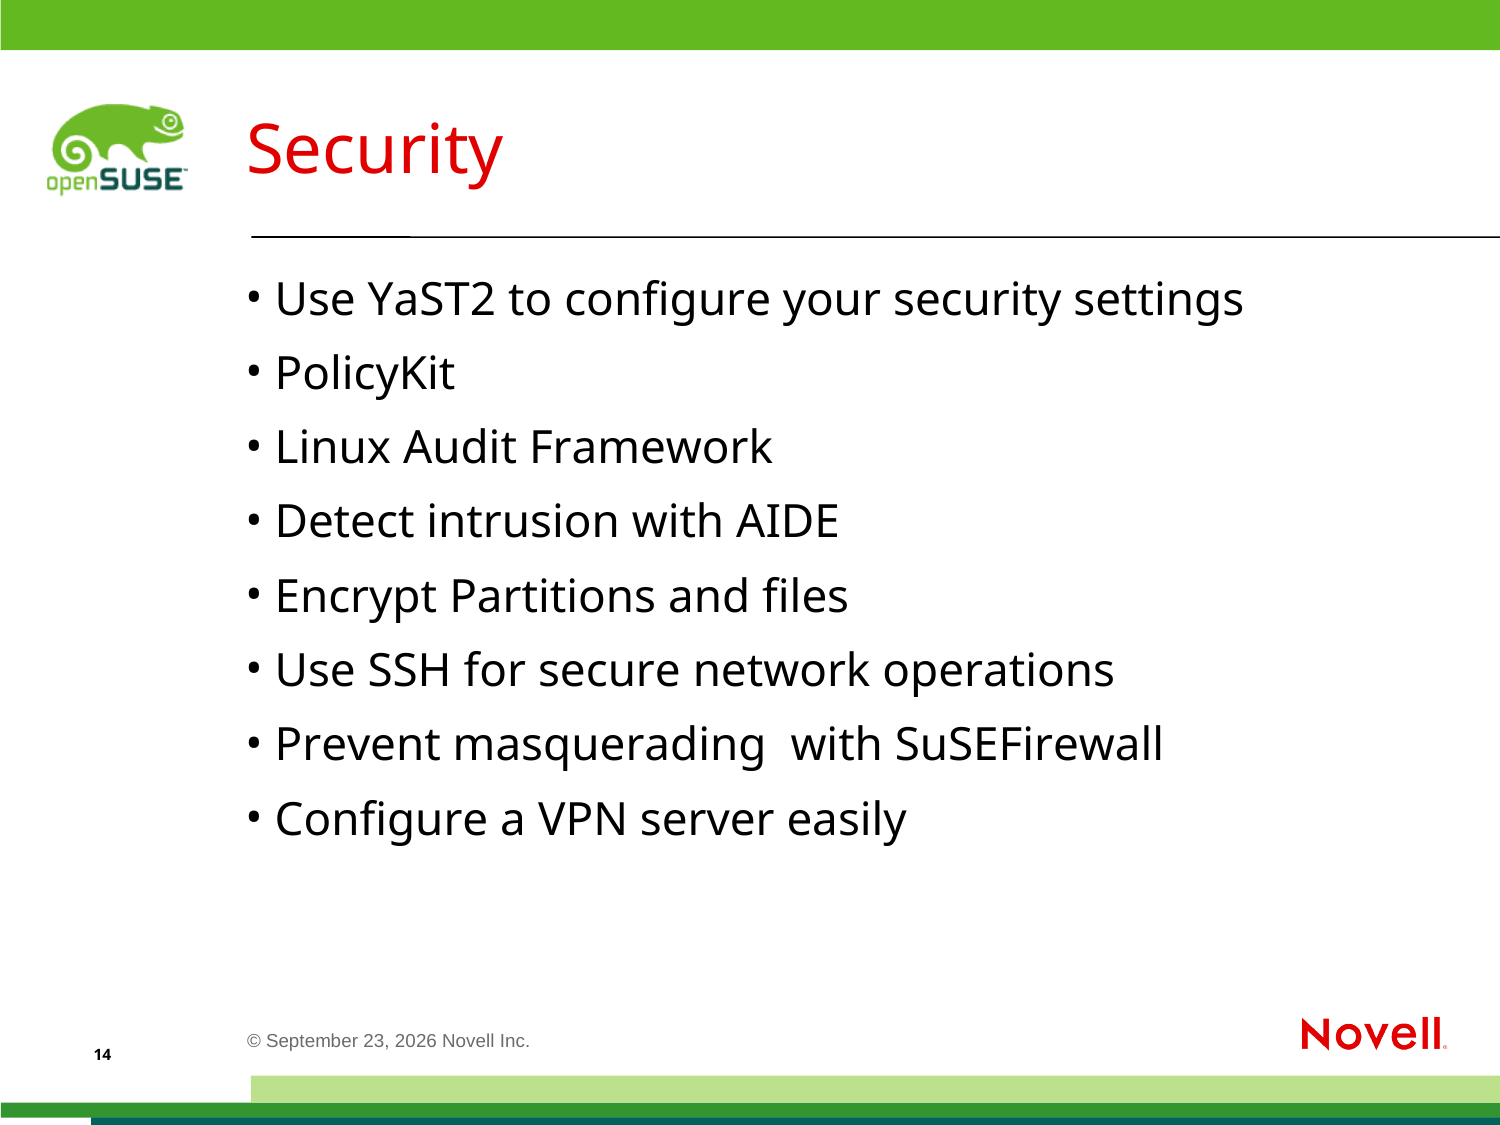

# Security
 Use YaST2 to configure your security settings
 PolicyKit
 Linux Audit Framework
 Detect intrusion with AIDE
 Encrypt Partitions and files
 Use SSH for secure network operations
 Prevent masquerading with SuSEFirewall
 Configure a VPN server easily